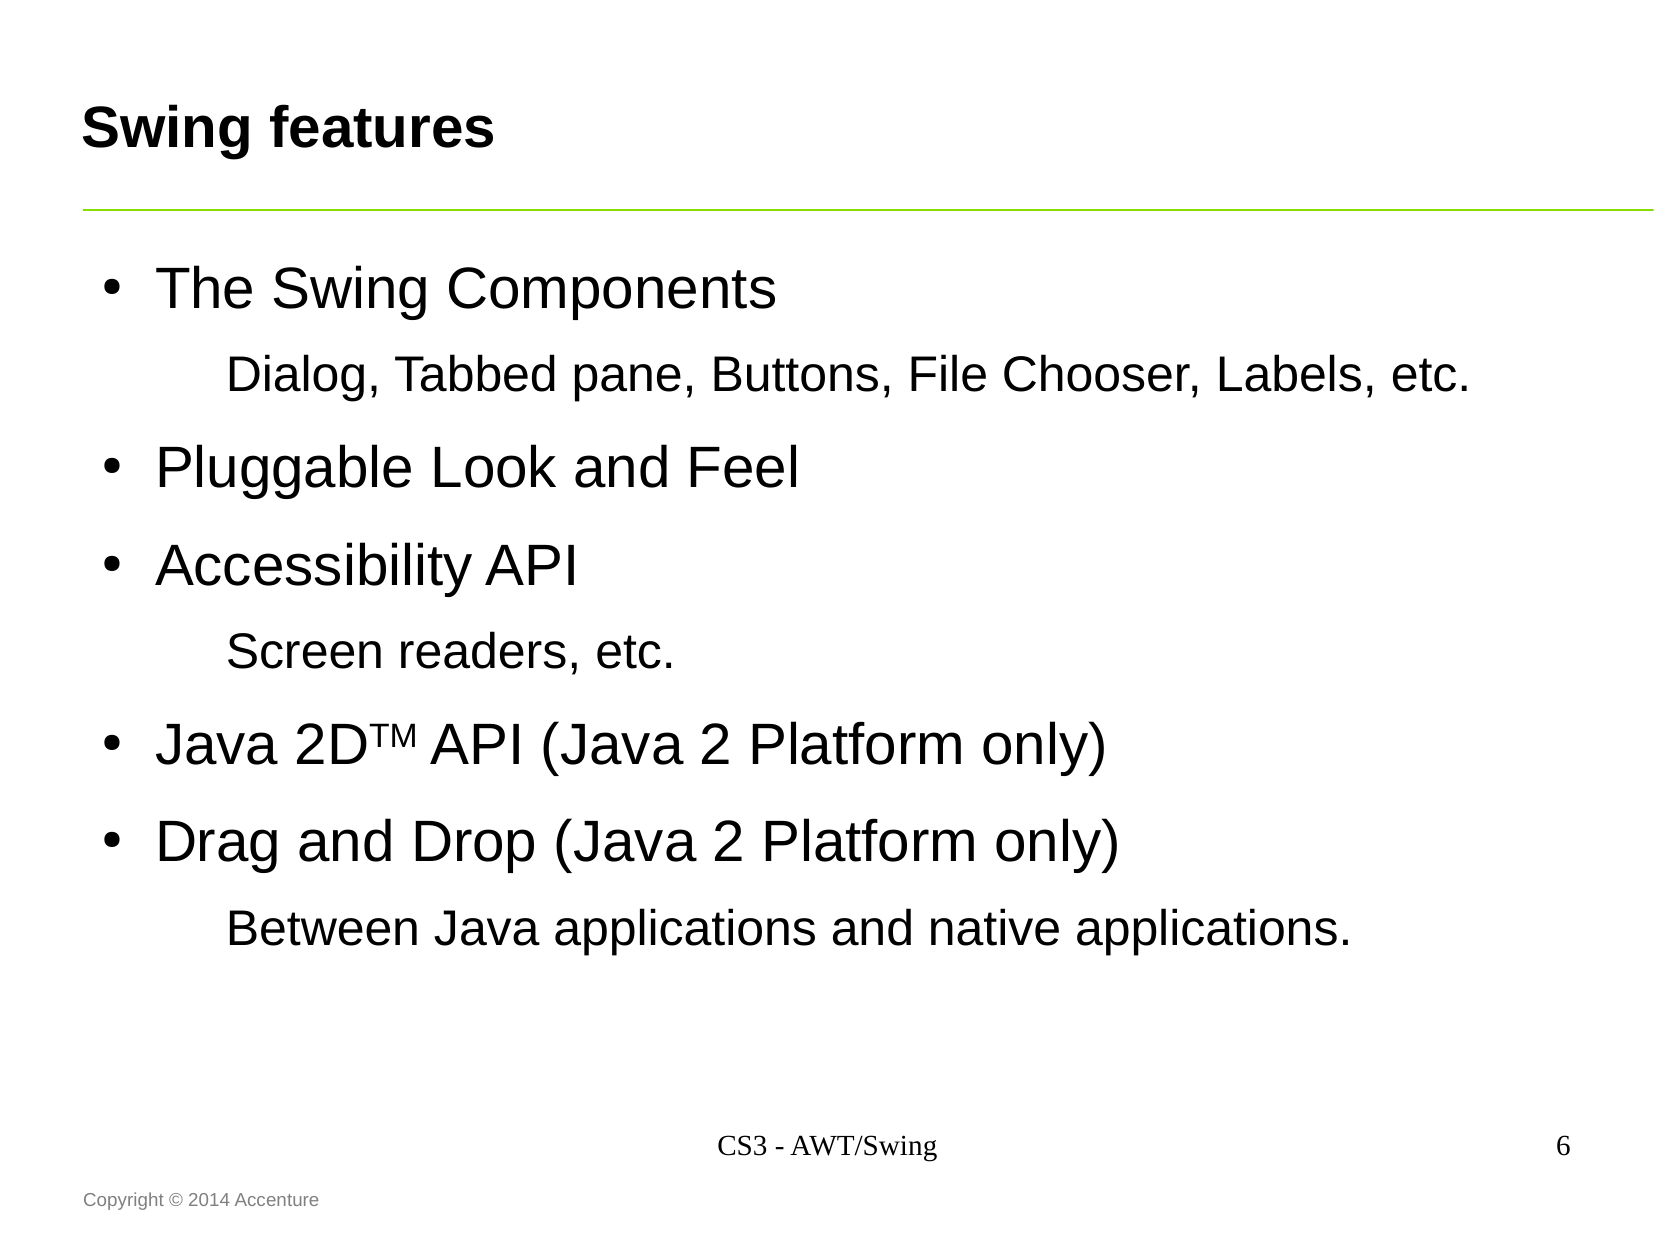

# Swing features
The Swing Components
Dialog, Tabbed pane, Buttons, File Chooser, Labels, etc.
Pluggable Look and Feel
Accessibility API
Screen readers, etc.
Java 2DTM API (Java 2 Platform only)
Drag and Drop (Java 2 Platform only)
Between Java applications and native applications.
CS3 - AWT/Swing
6